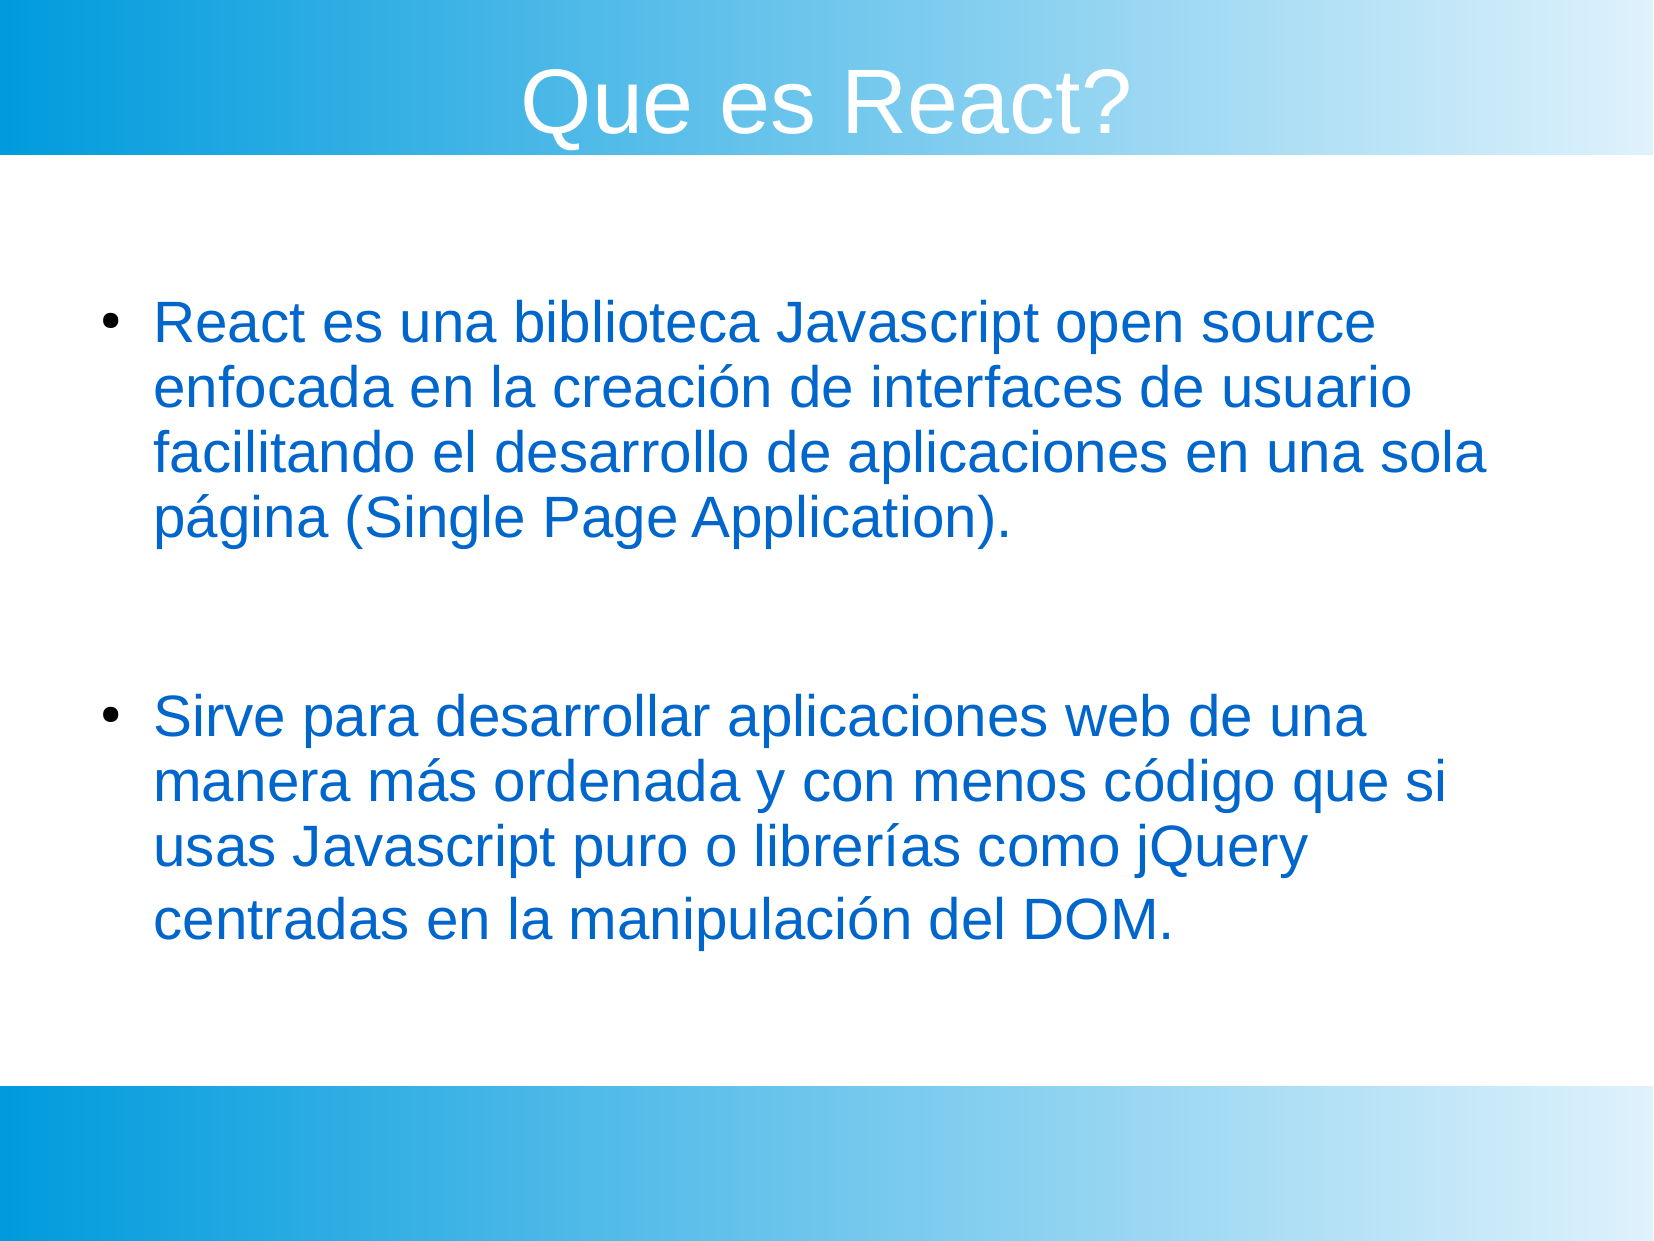

# Que es React?
React es una biblioteca Javascript open source enfocada en la creación de interfaces de usuario facilitando el desarrollo de aplicaciones en una sola página (Single Page Application).
Sirve para desarrollar aplicaciones web de una manera más ordenada y con menos código que si usas Javascript puro o librerías como jQuery centradas en la manipulación del DOM.